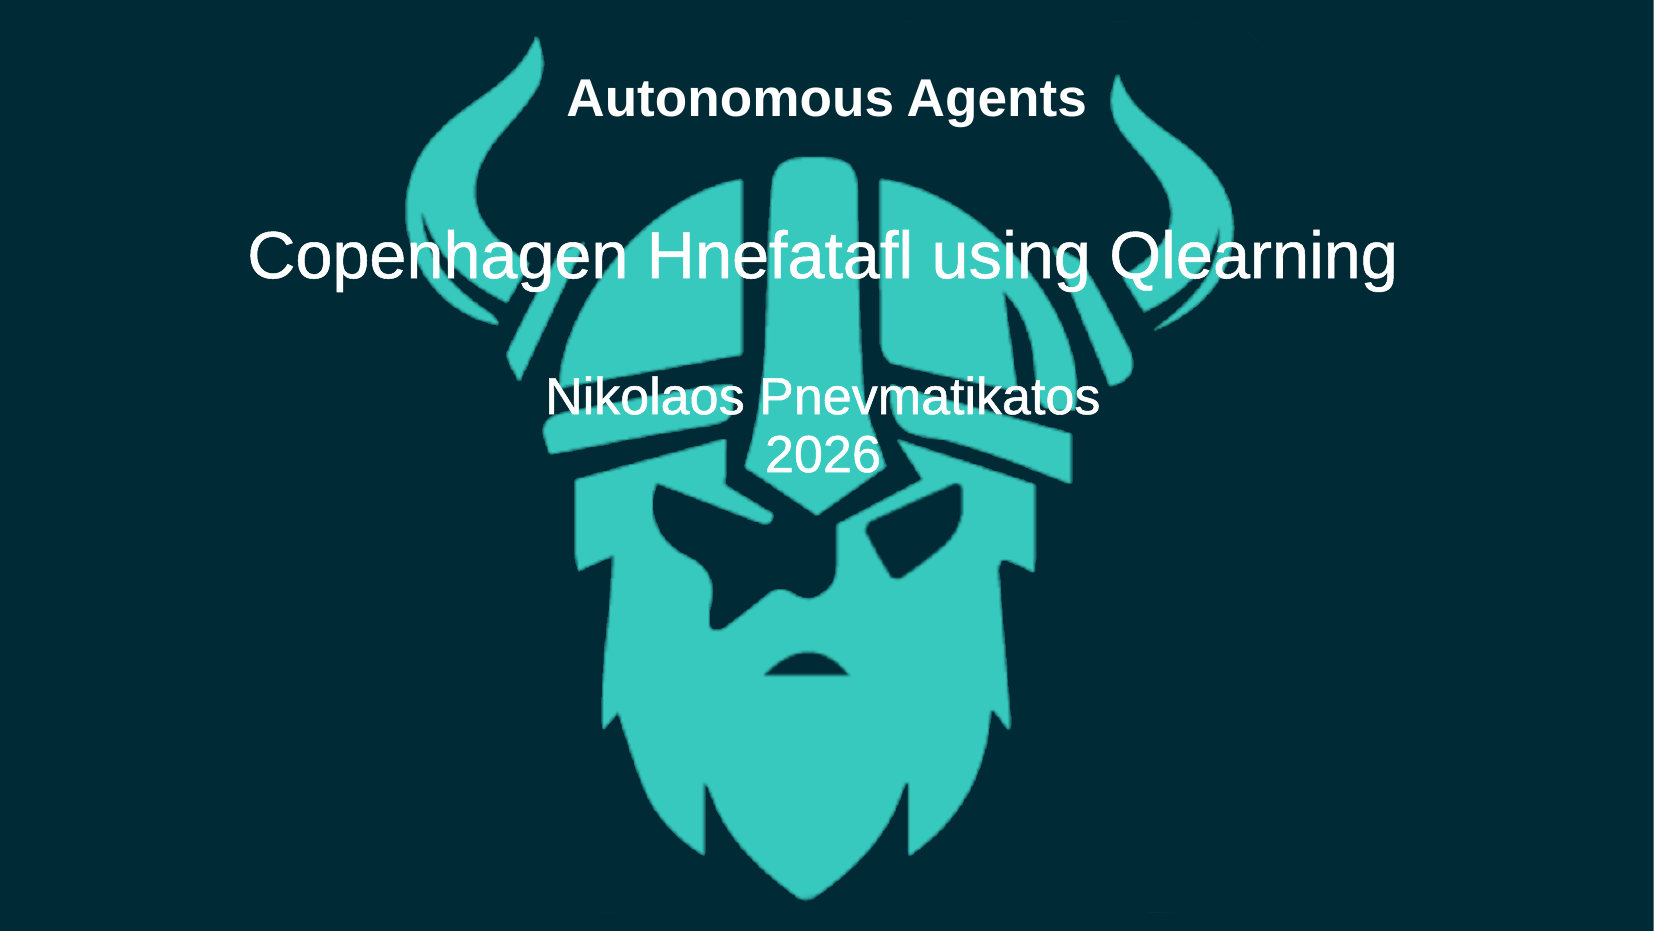

# Autonomous Agents
Copenhagen Hnefatafl using Qlearning
Nikolaos Pnevmatikatos
2026